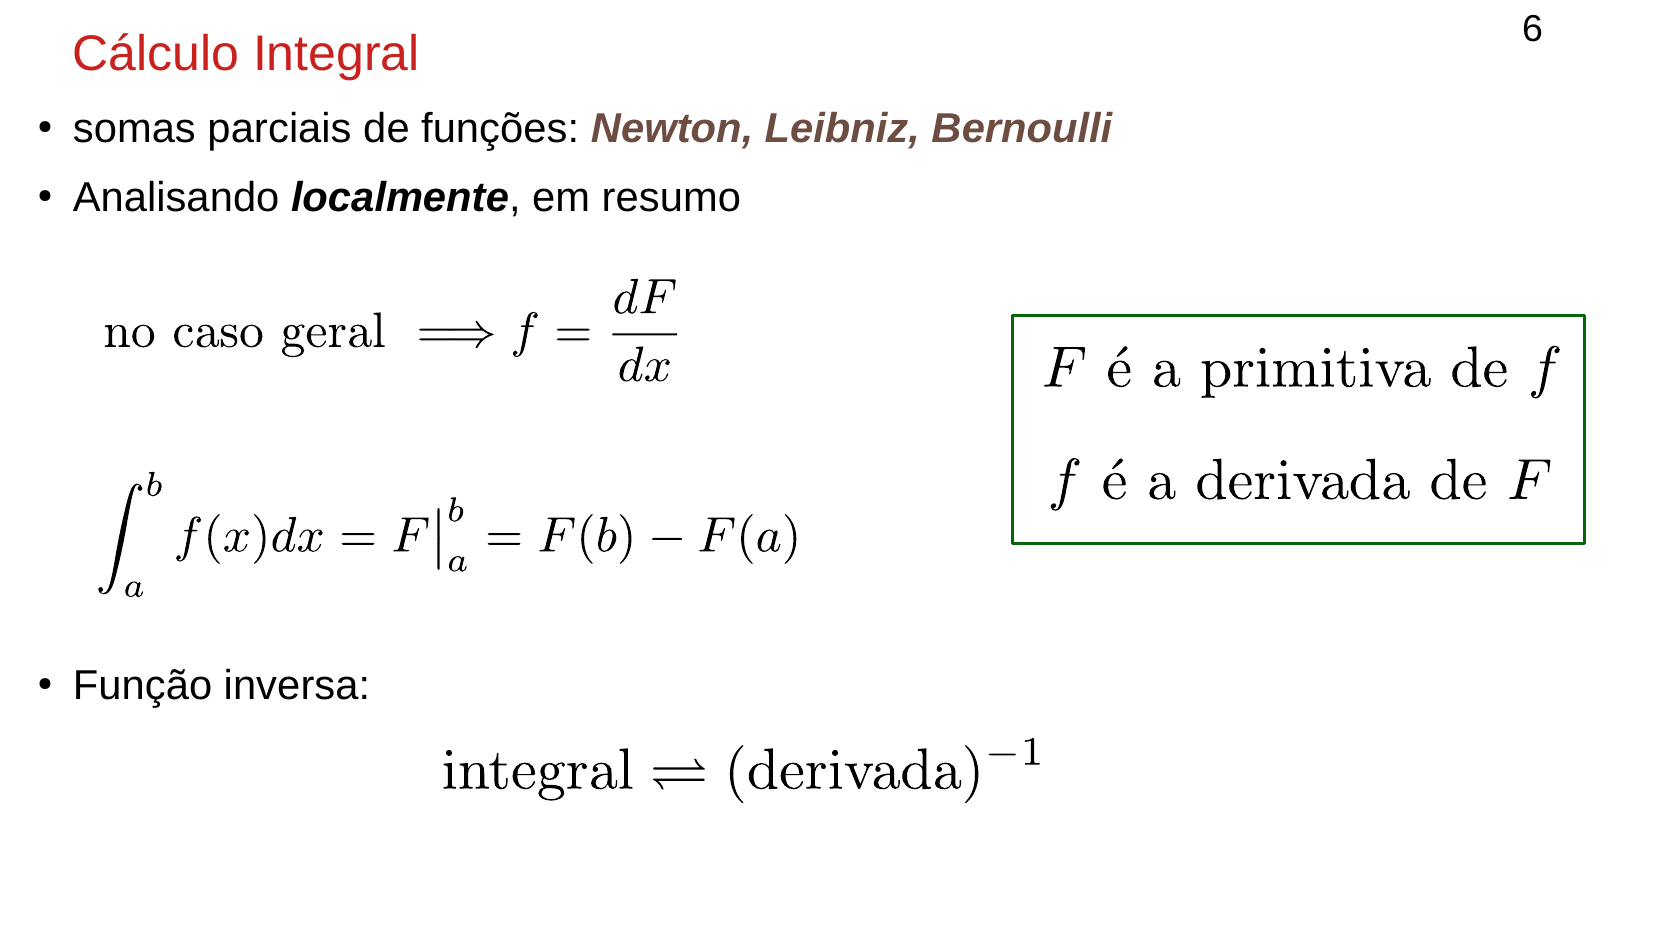

Cálculo Integral
somas parciais de funções: Newton, Leibniz, Bernoulli
Analisando localmente, em resumo
Função inversa: